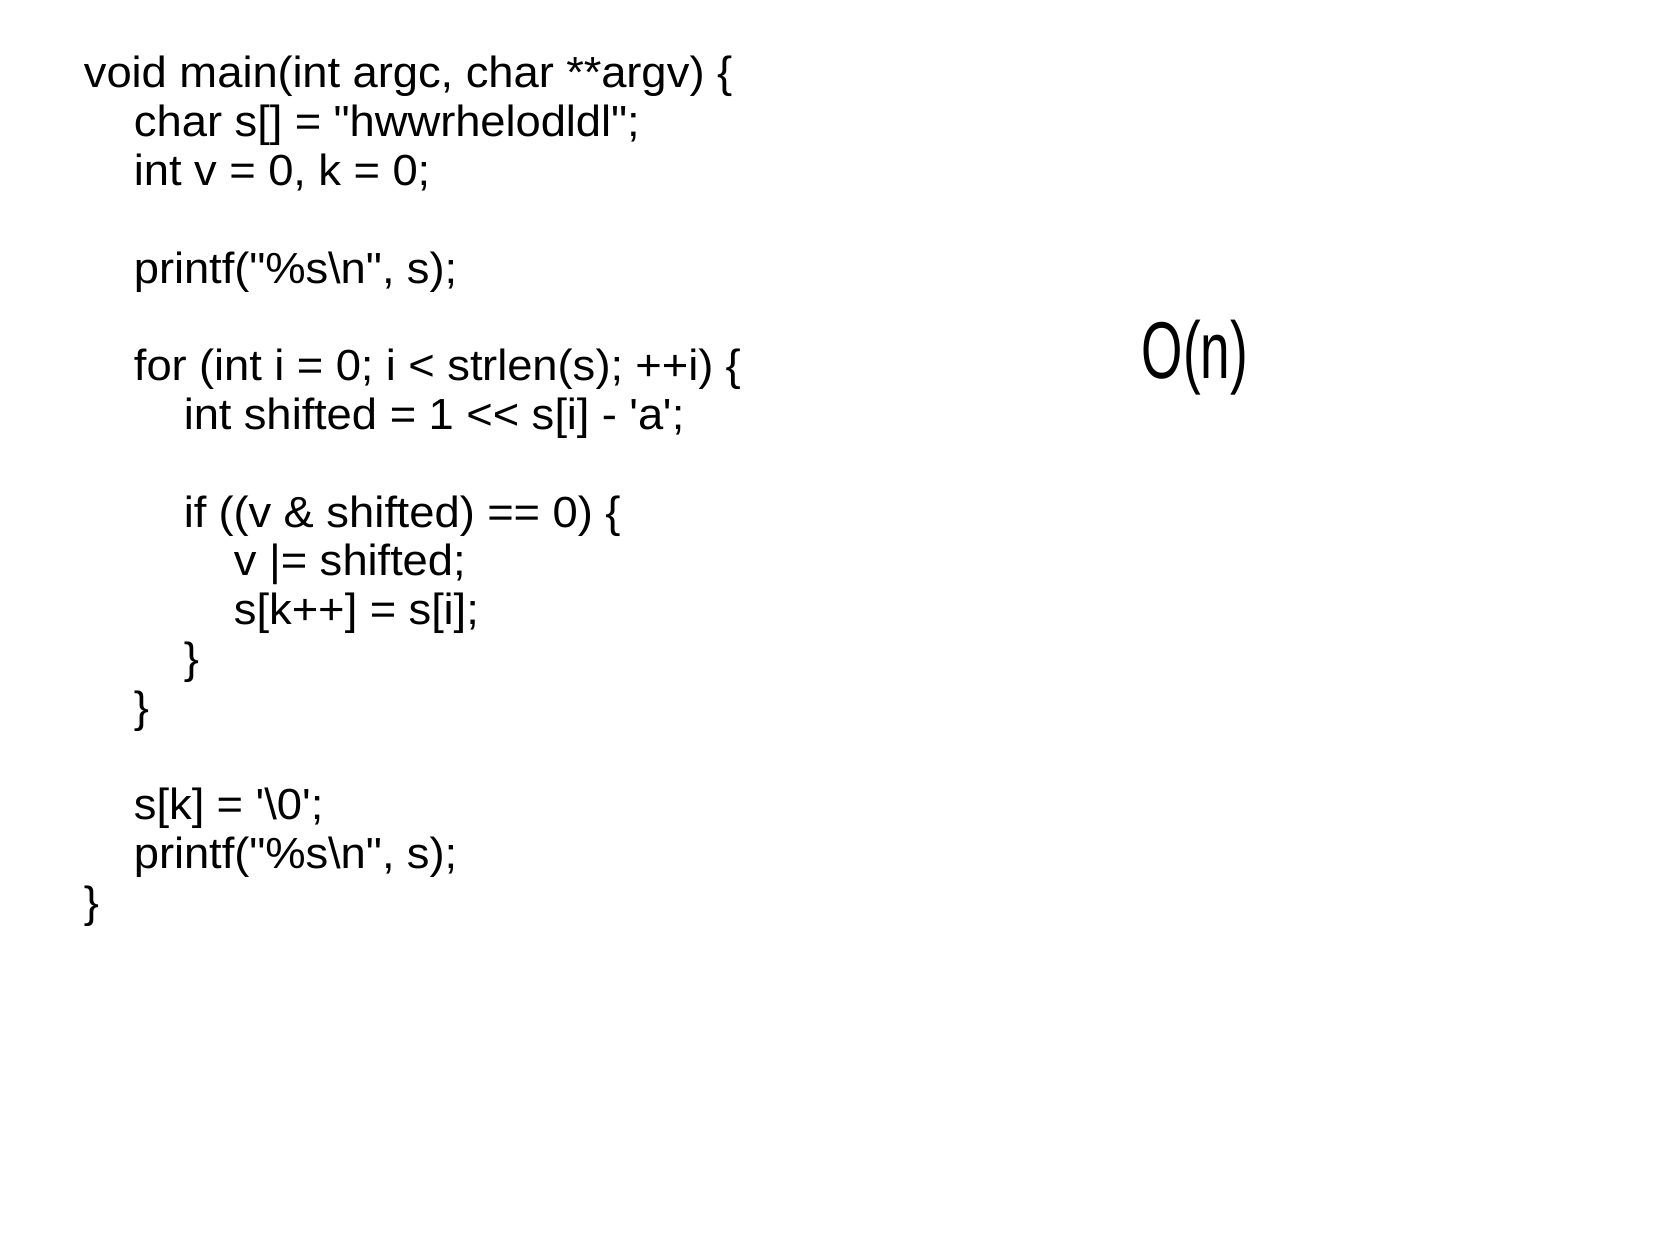

void main(int argc, char **argv) {
 char s[] = "hwwrhelodldl";
 int v = 0, k = 0;
 printf("%s\n", s);
 for (int i = 0; i < strlen(s); ++i) {
 int shifted = 1 << s[i] - 'a';
 if ((v & shifted) == 0) {
 v |= shifted;
 s[k++] = s[i];
 }
 }
 s[k] = '\0';
 printf("%s\n", s);
}
O(n)